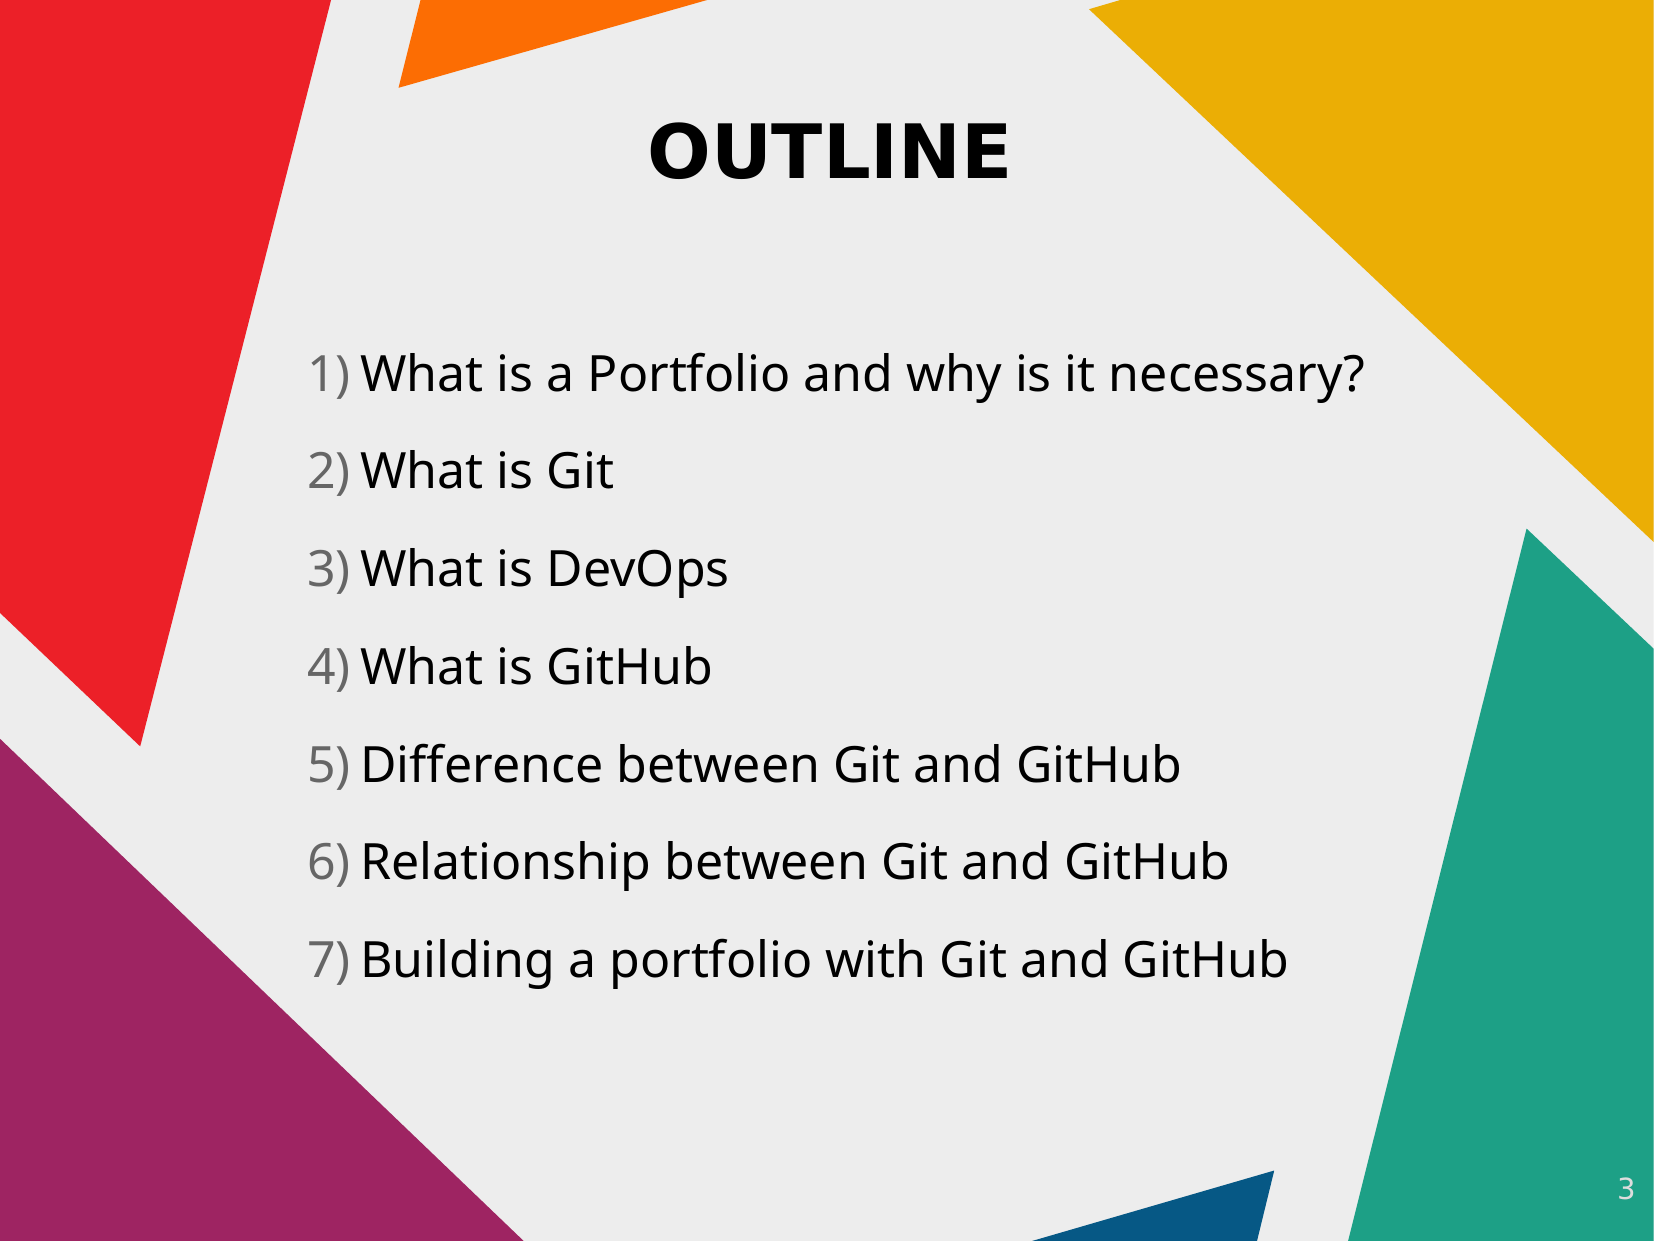

# OUTLINE
What is a Portfolio and why is it necessary?
What is Git
What is DevOps
What is GitHub
Difference between Git and GitHub
Relationship between Git and GitHub
Building a portfolio with Git and GitHub
3